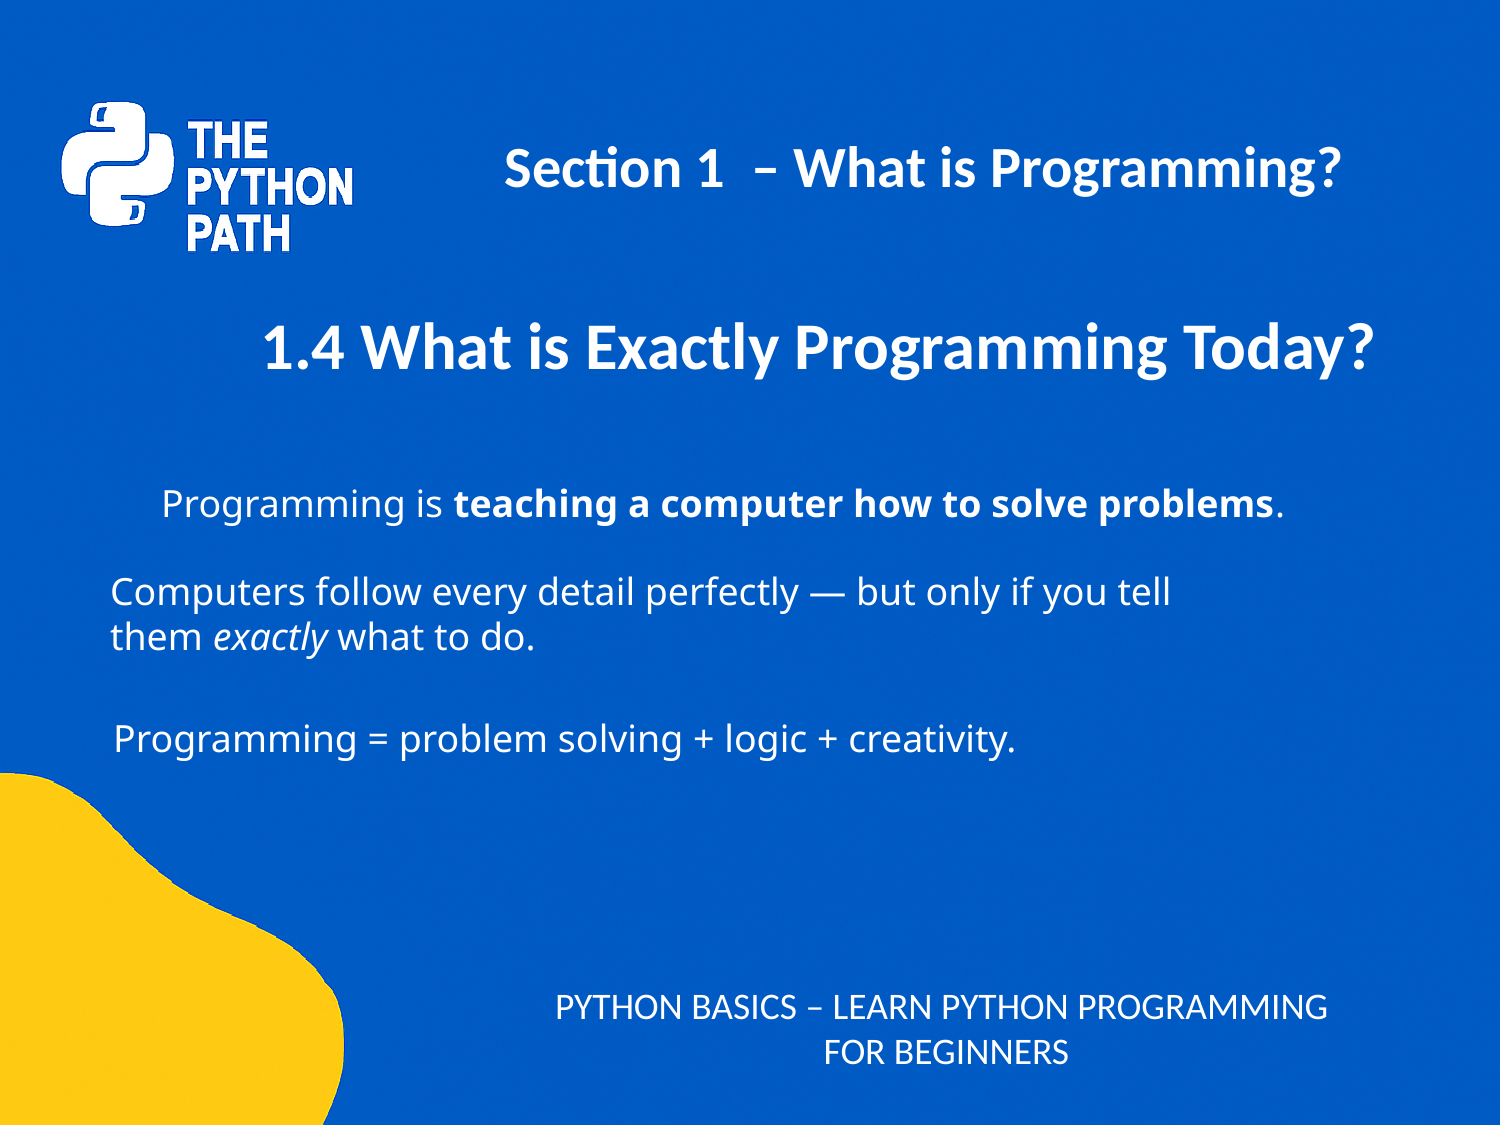

Section 1 – What is Programming?
1.4 What is Exactly Programming Today?
Programming is teaching a computer how to solve problems.
Computers follow every detail perfectly — but only if you tell
them exactly what to do.
Programming = problem solving + logic + creativity.
PYTHON BASICS – LEARN PYTHON PROGRAMMING
 FOR BEGINNERS